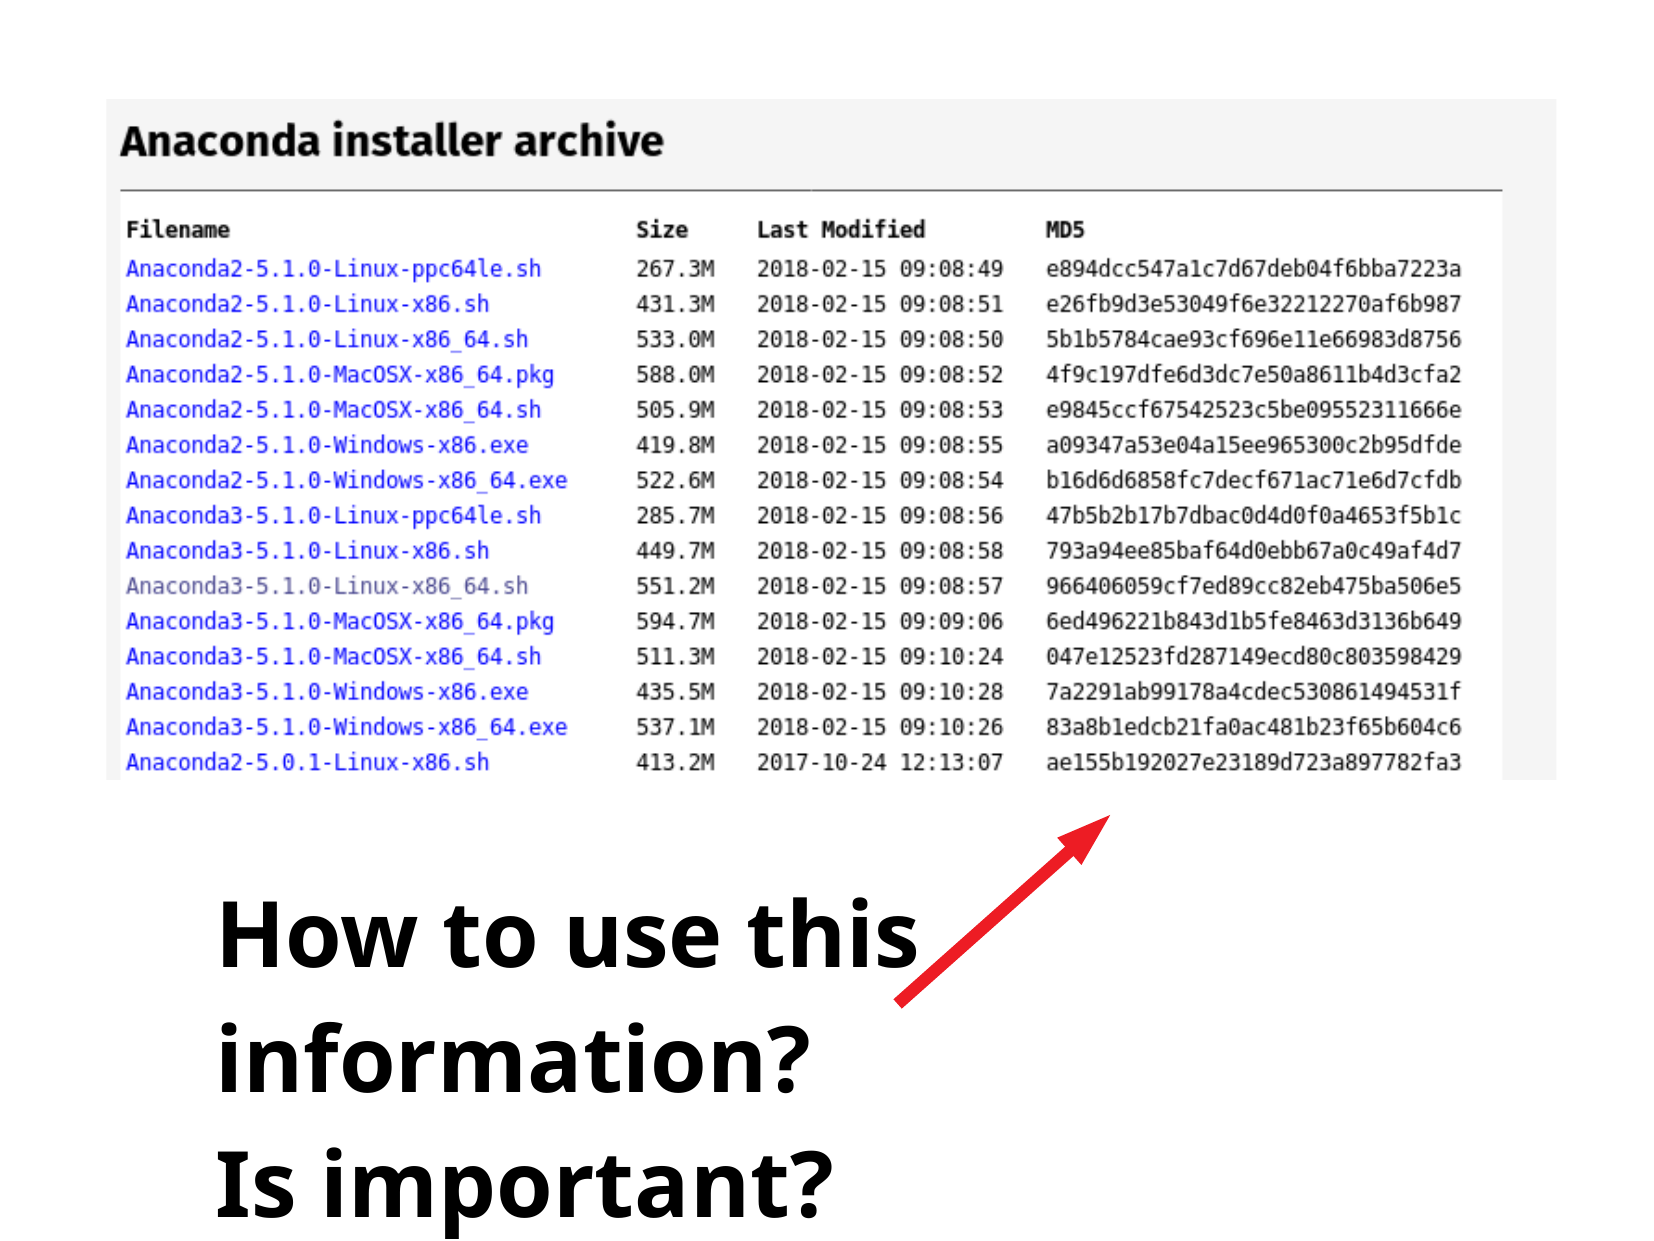

How to use this information?
Is important?